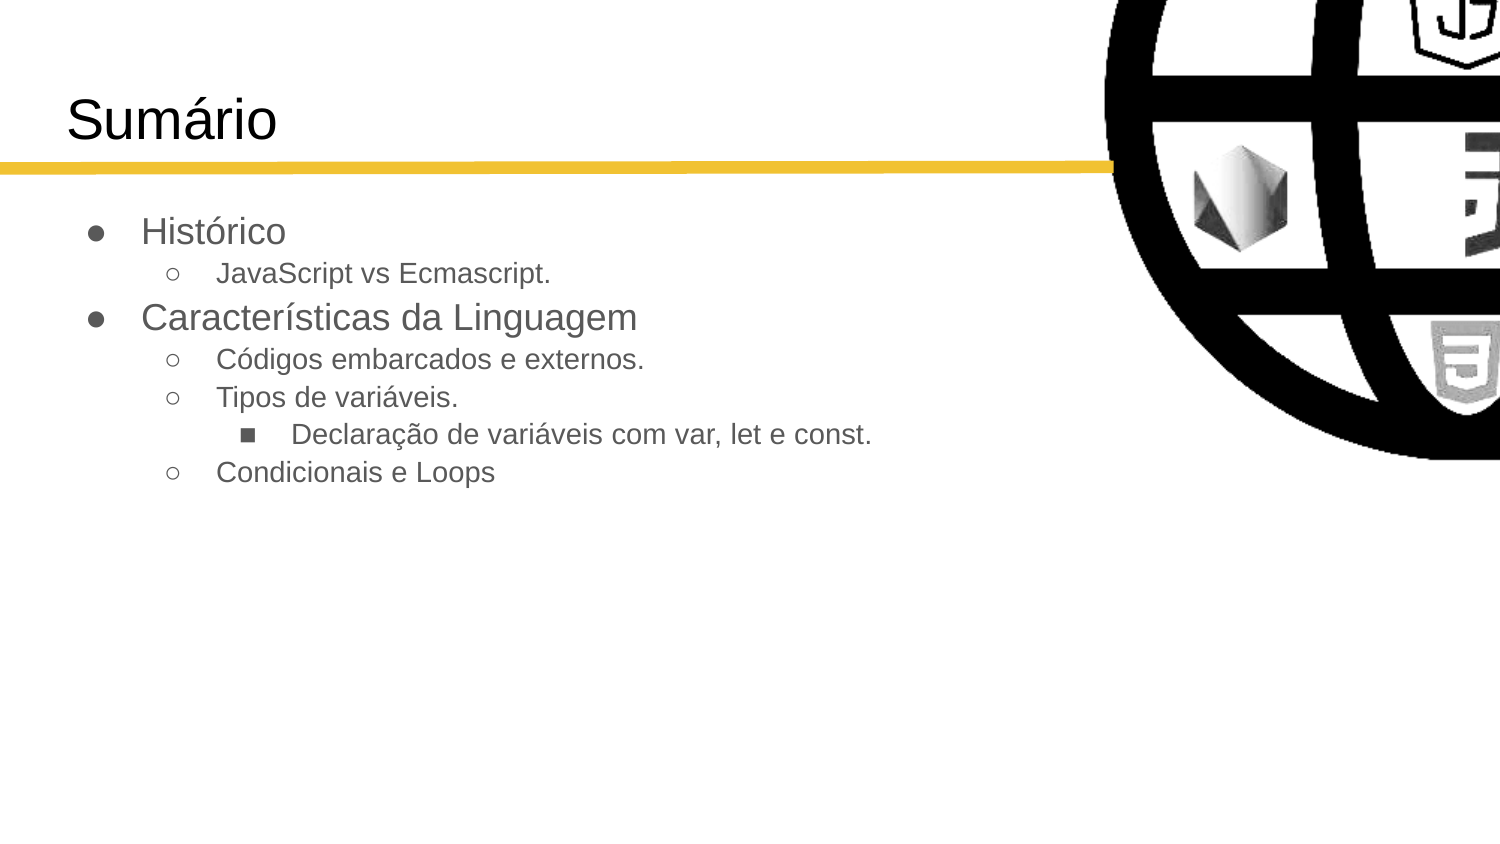

# Sumário
Histórico
JavaScript vs Ecmascript.
Características da Linguagem
Códigos embarcados e externos.
Tipos de variáveis.
Declaração de variáveis com var, let e const.
Condicionais e Loops